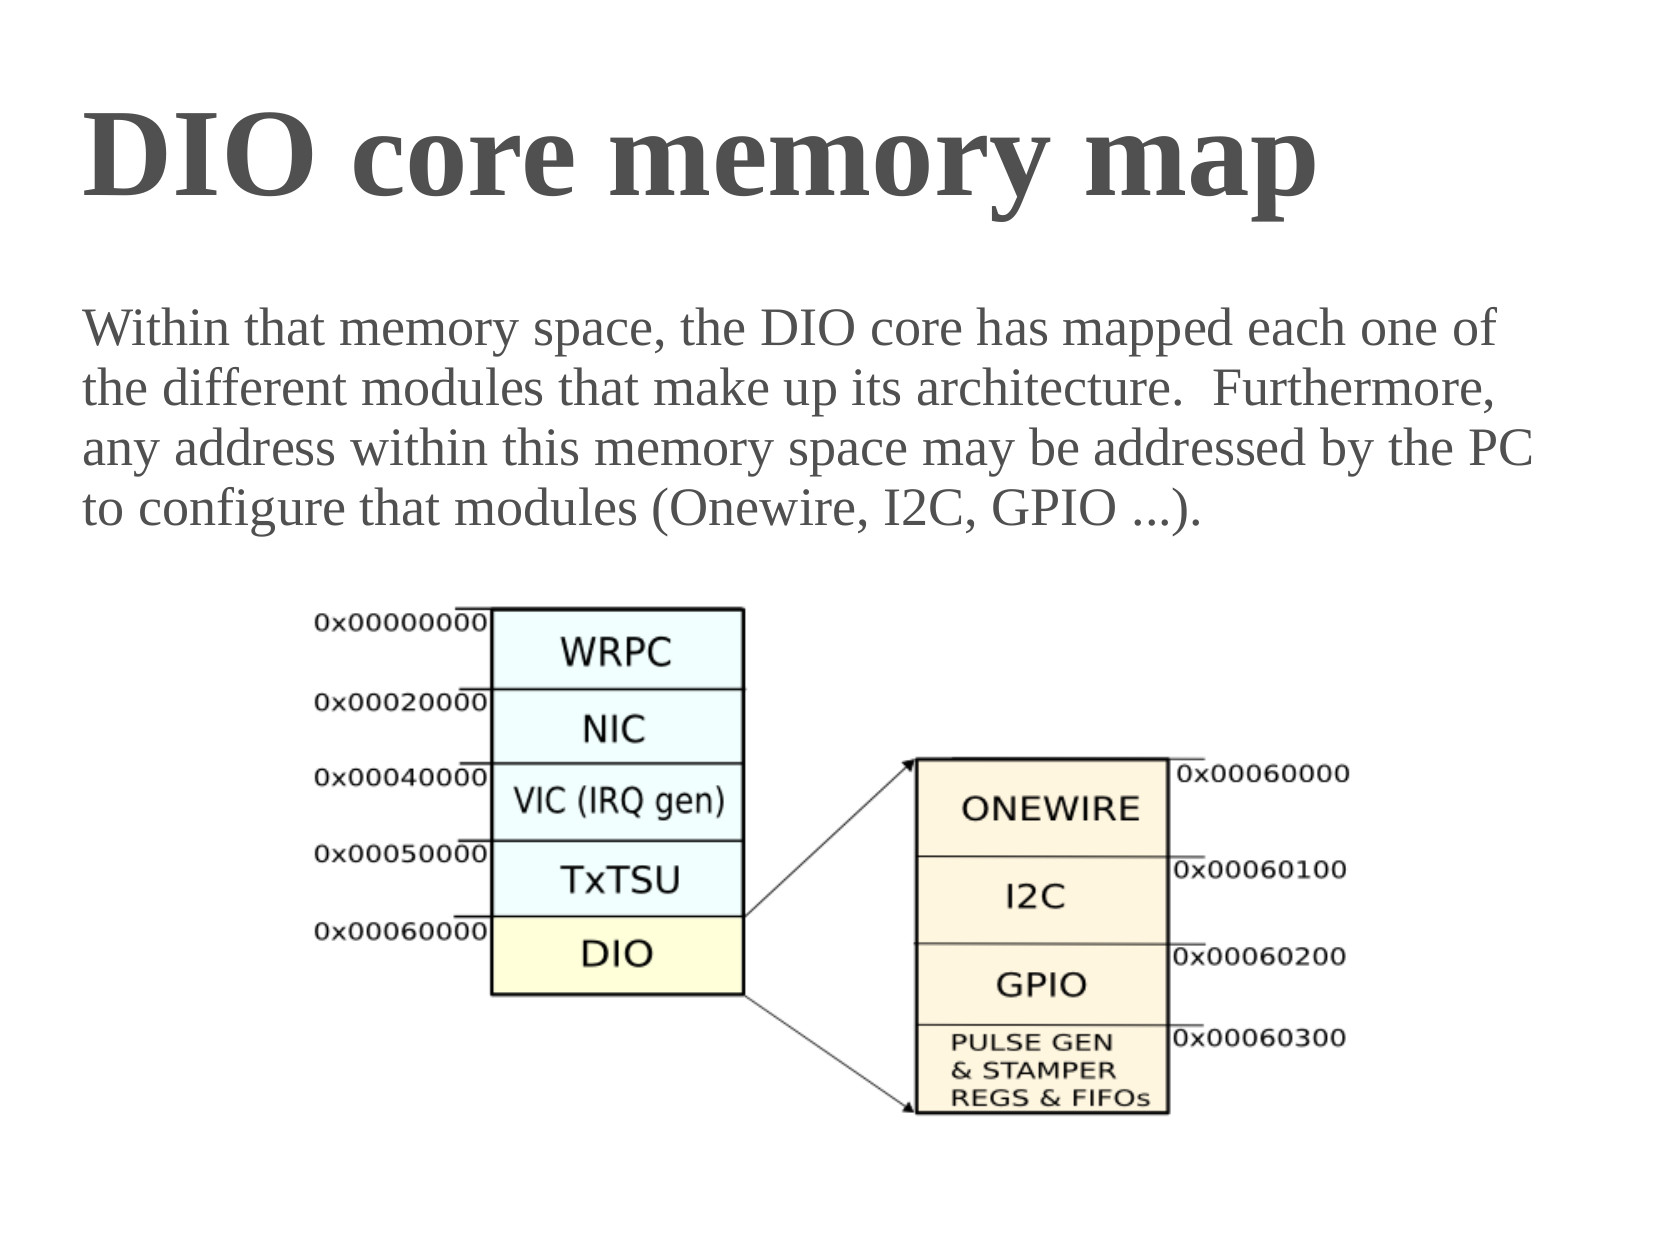

# DIO core memory map
Within that memory space, the DIO core has mapped each one of the different modules that make up its architecture. Furthermore, any address within this memory space may be addressed by the PC to configure that modules (Onewire, I2C, GPIO ...).